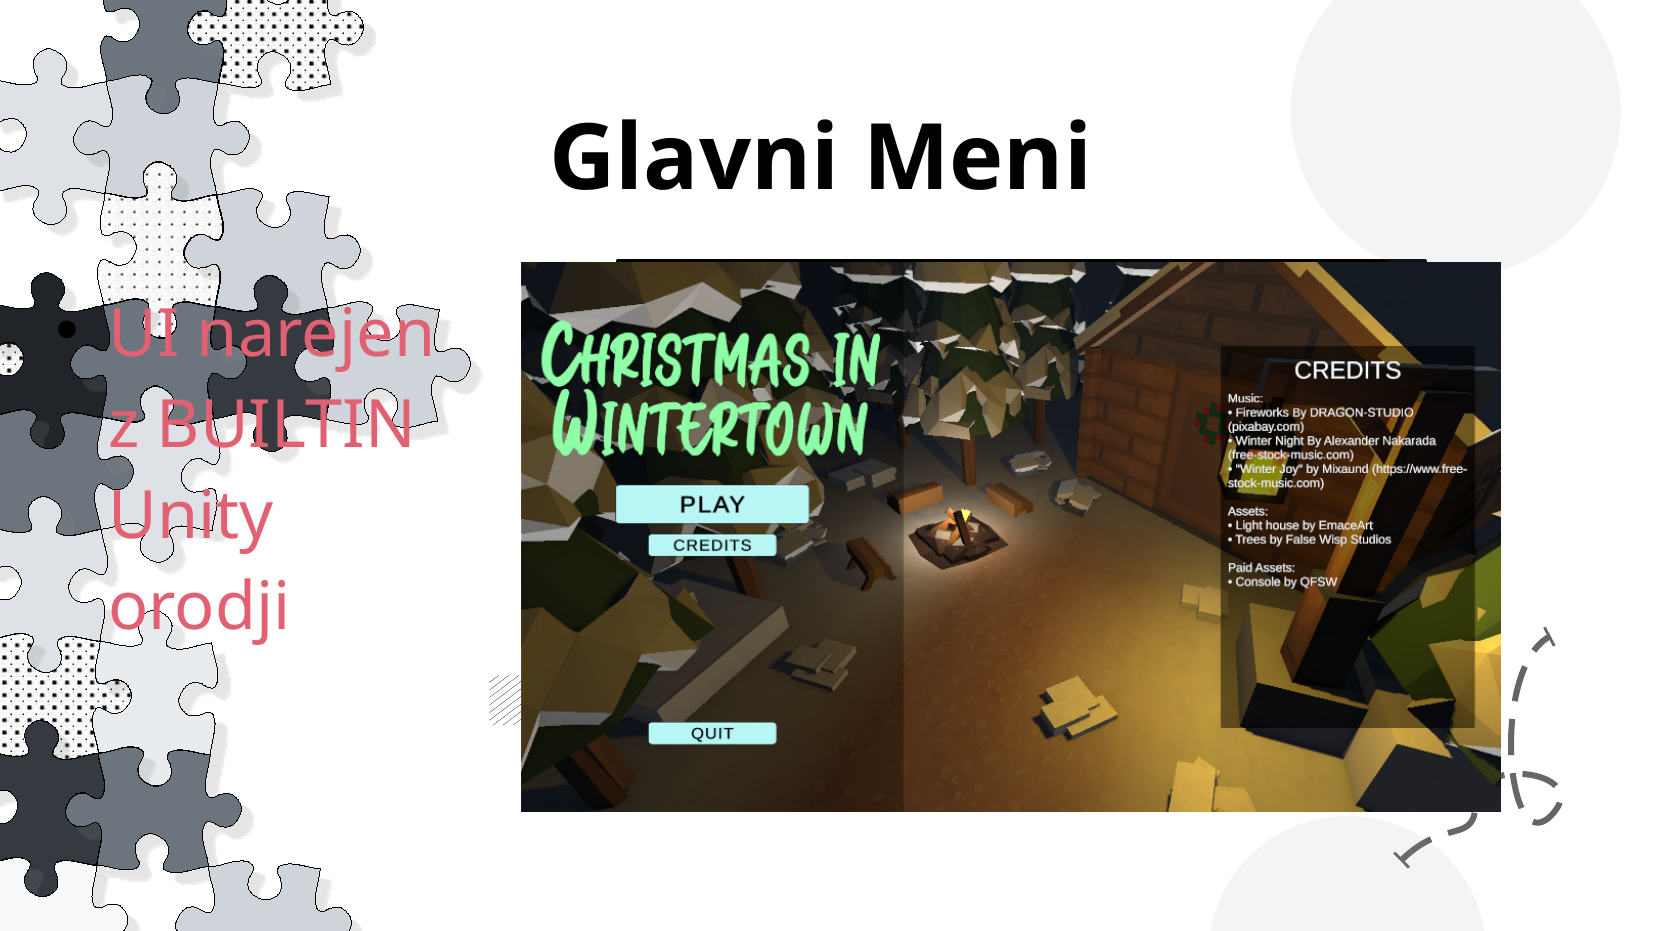

# Glavni Meni
UI narejen z BUILTIN Unity orodji